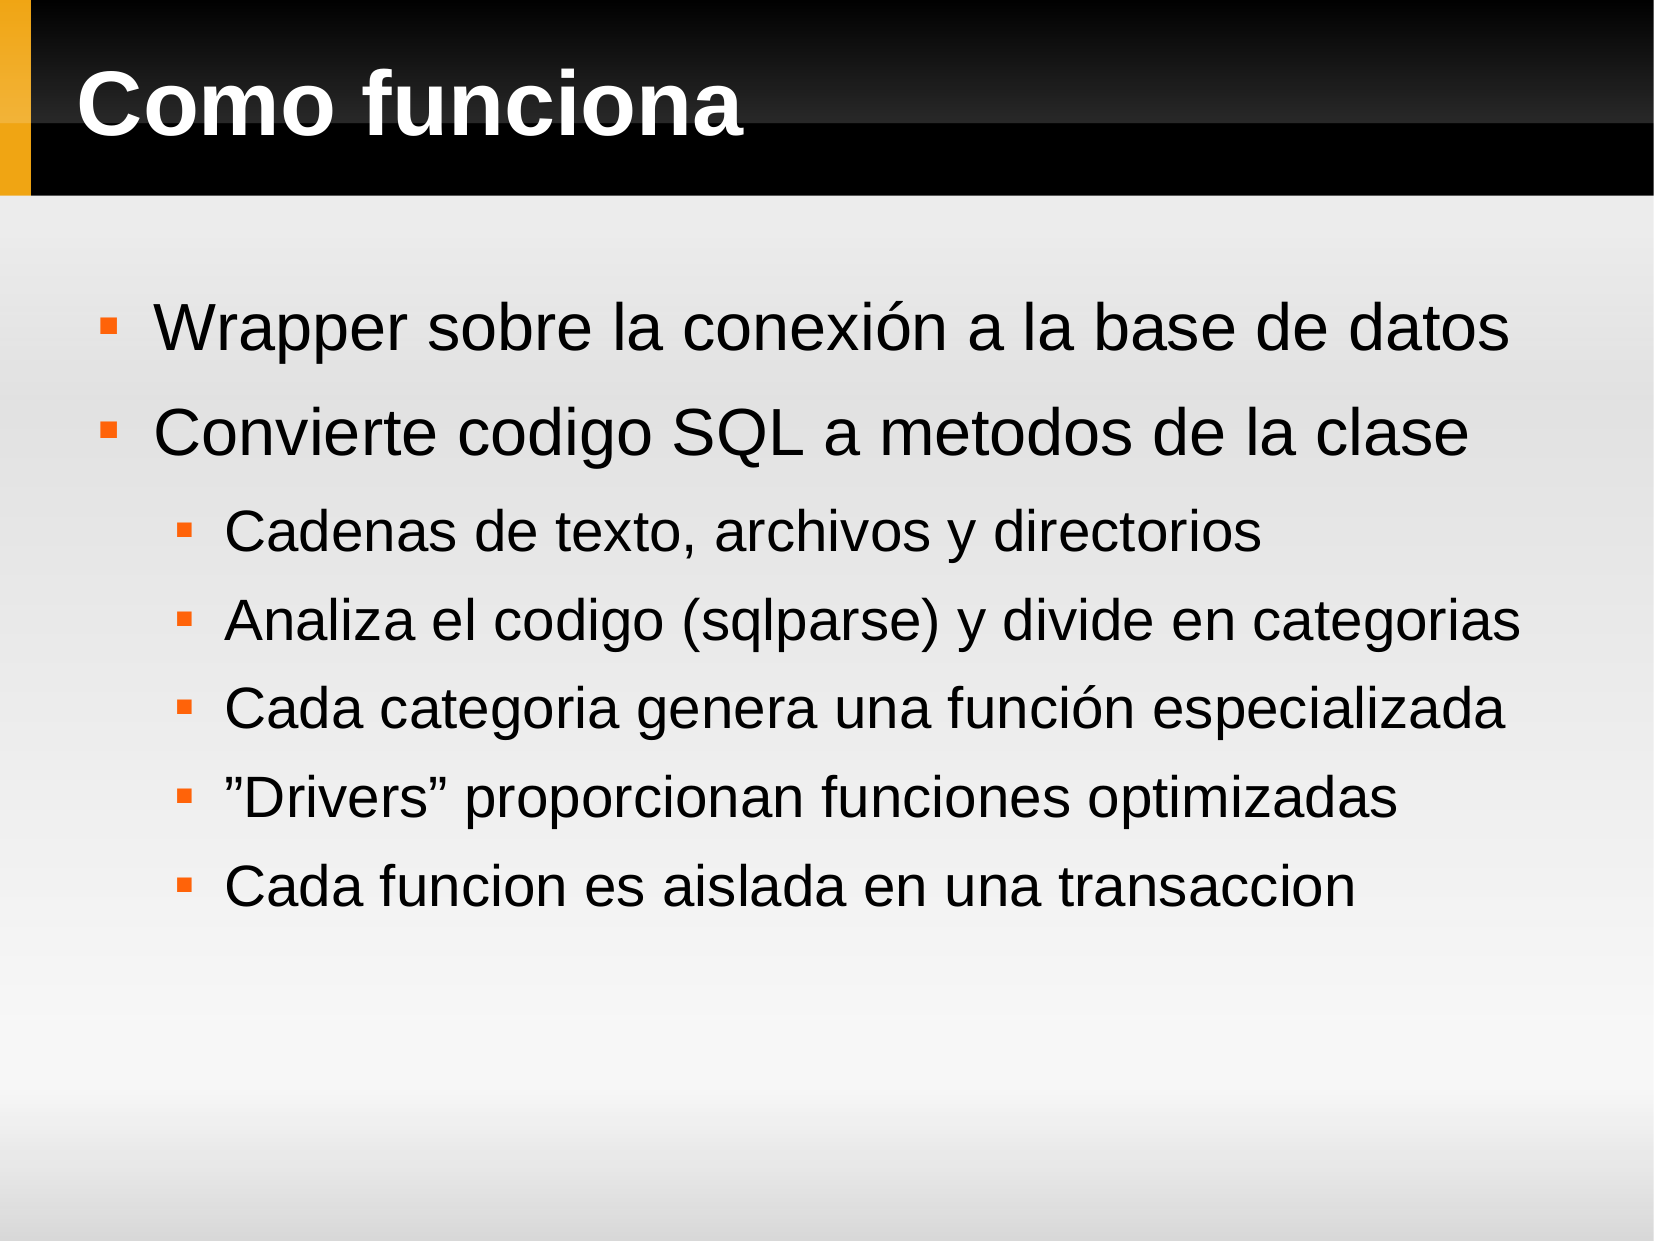

# Como funciona
Wrapper sobre la conexión a la base de datos
Convierte codigo SQL a metodos de la clase
Cadenas de texto, archivos y directorios
Analiza el codigo (sqlparse) y divide en categorias
Cada categoria genera una función especializada
”Drivers” proporcionan funciones optimizadas
Cada funcion es aislada en una transaccion